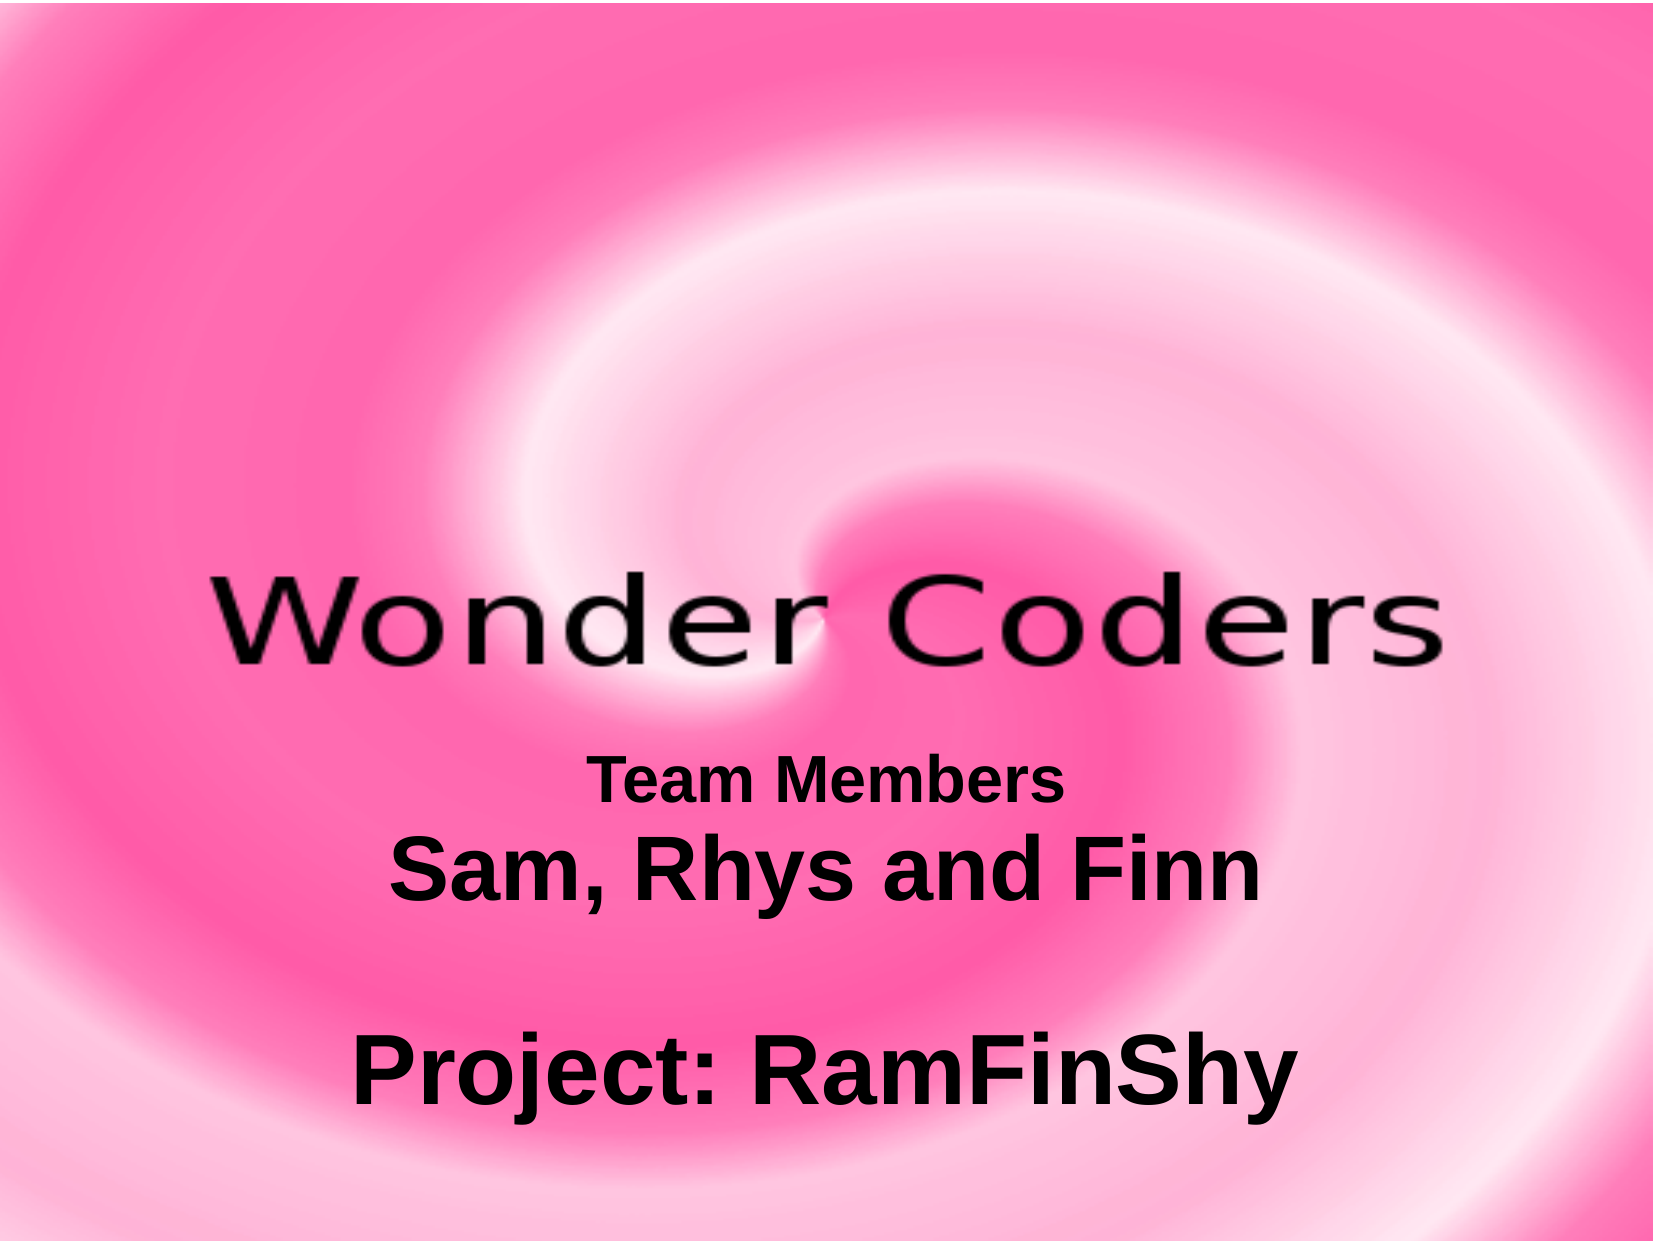

Project: RamFinShy
# Team Members
Sam, Rhys and Finn